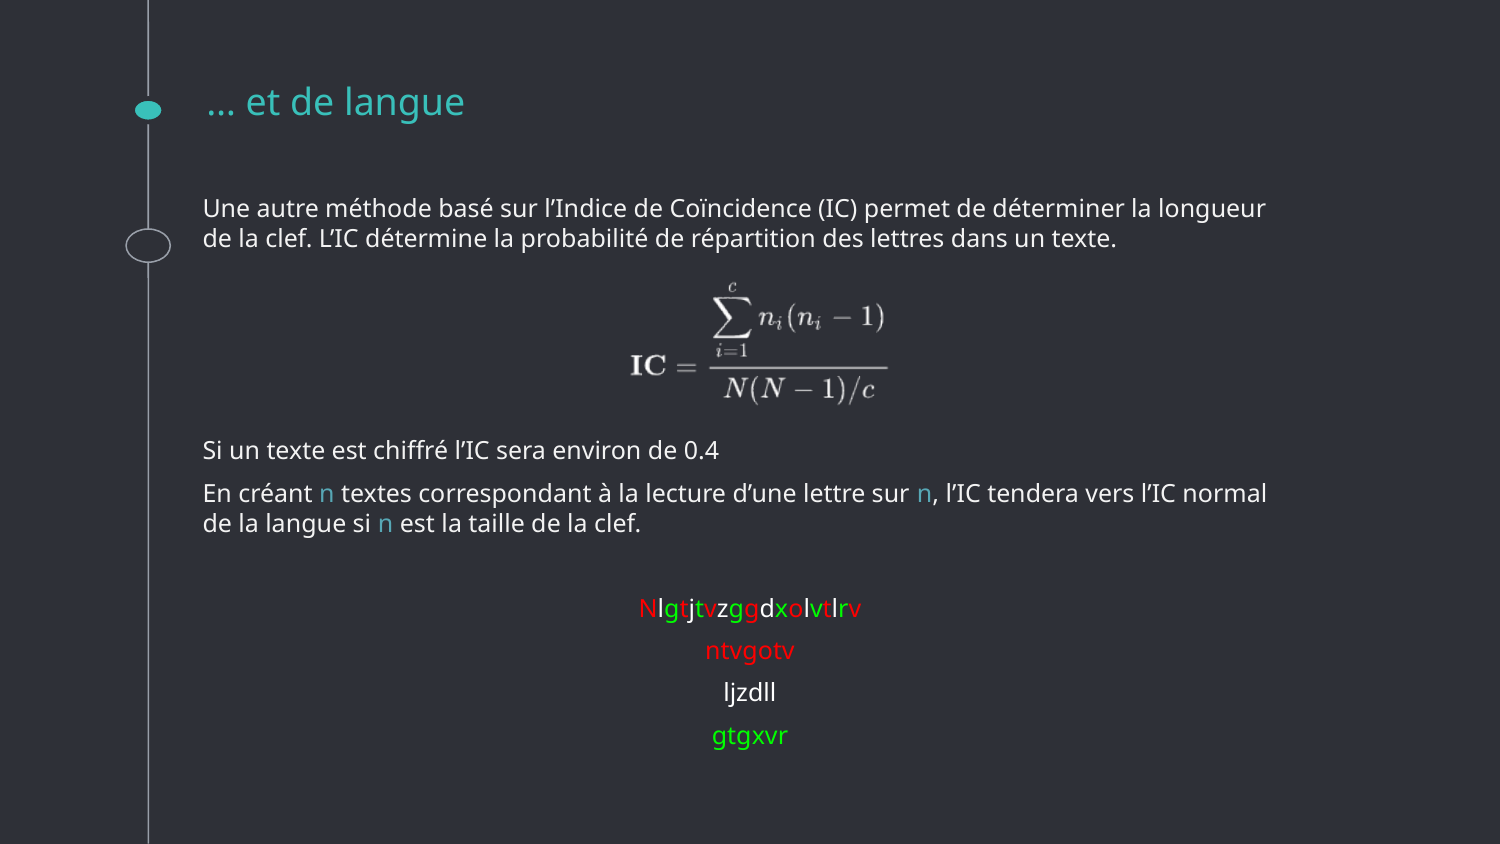

# … et de langue
Une autre méthode basé sur l’Indice de Coïncidence (IC) permet de déterminer la longueur de la clef. L’IC détermine la probabilité de répartition des lettres dans un texte.
Si un texte est chiffré l’IC sera environ de 0.4
En créant n textes correspondant à la lecture d’une lettre sur n, l’IC tendera vers l’IC normal de la langue si n est la taille de la clef.
Nlgtjtvzggdxolvtlrv
ntvgotv
ljzdll
gtgxvr